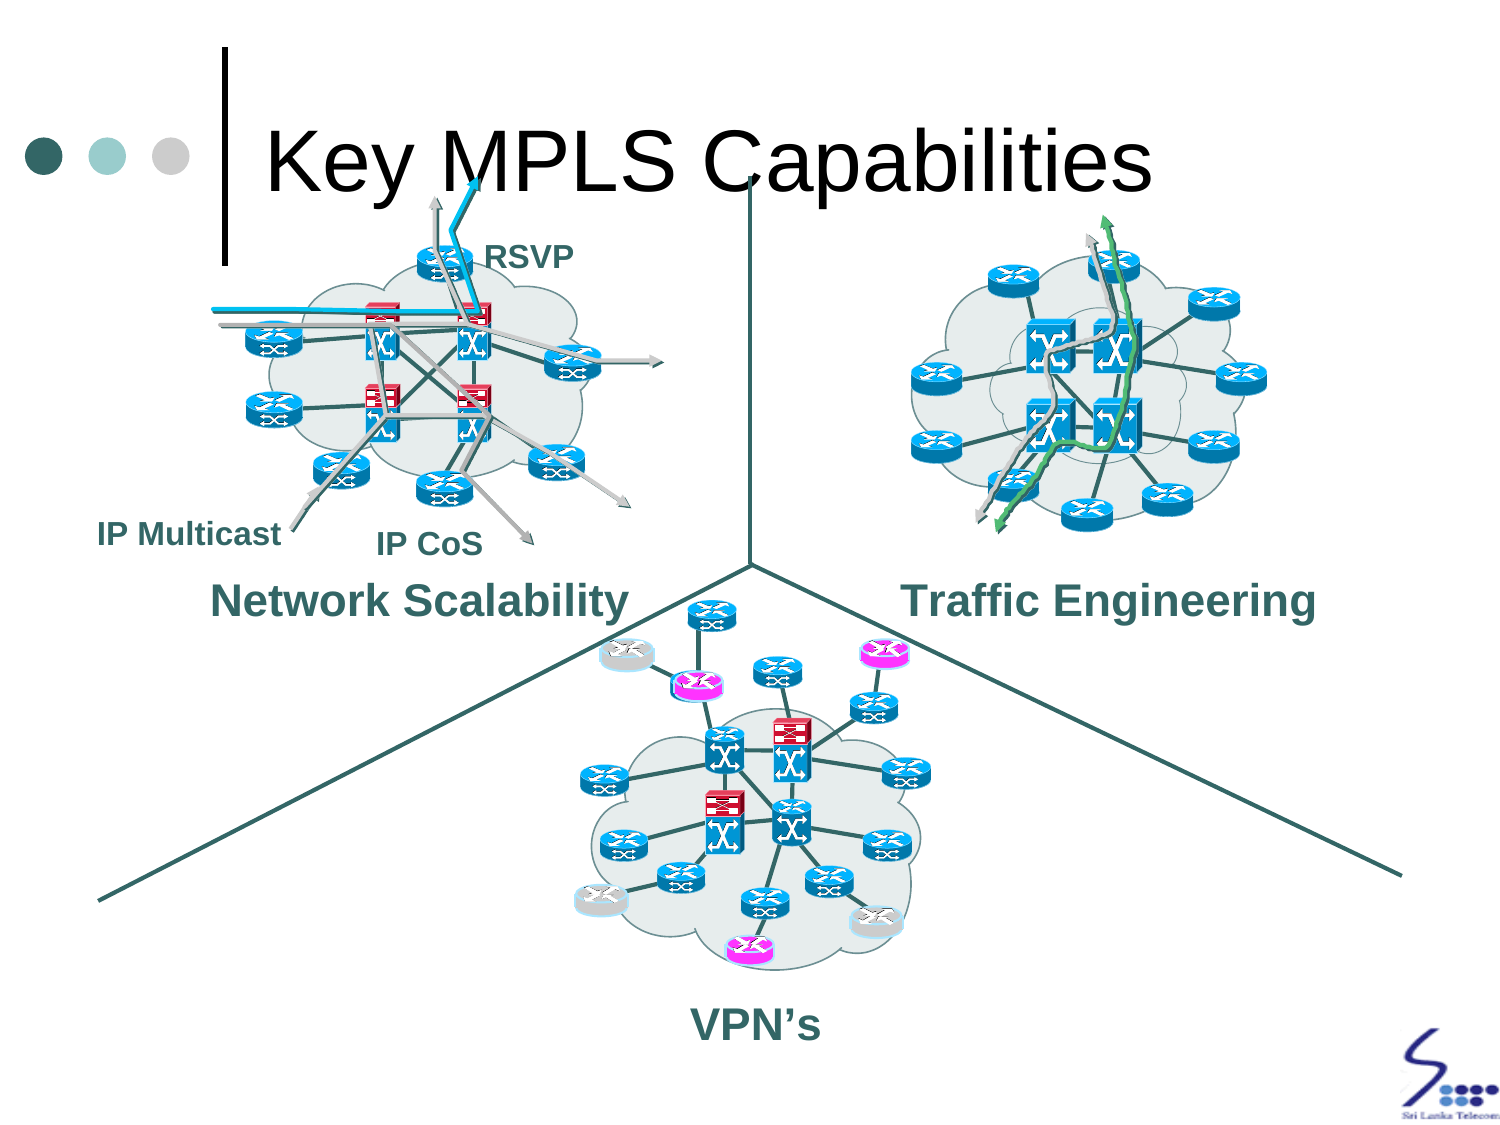

# Key MPLS Capabilities
RSVP
IP Multicast
IP CoS
Network Scalability
Traffic Engineering
VPN’s